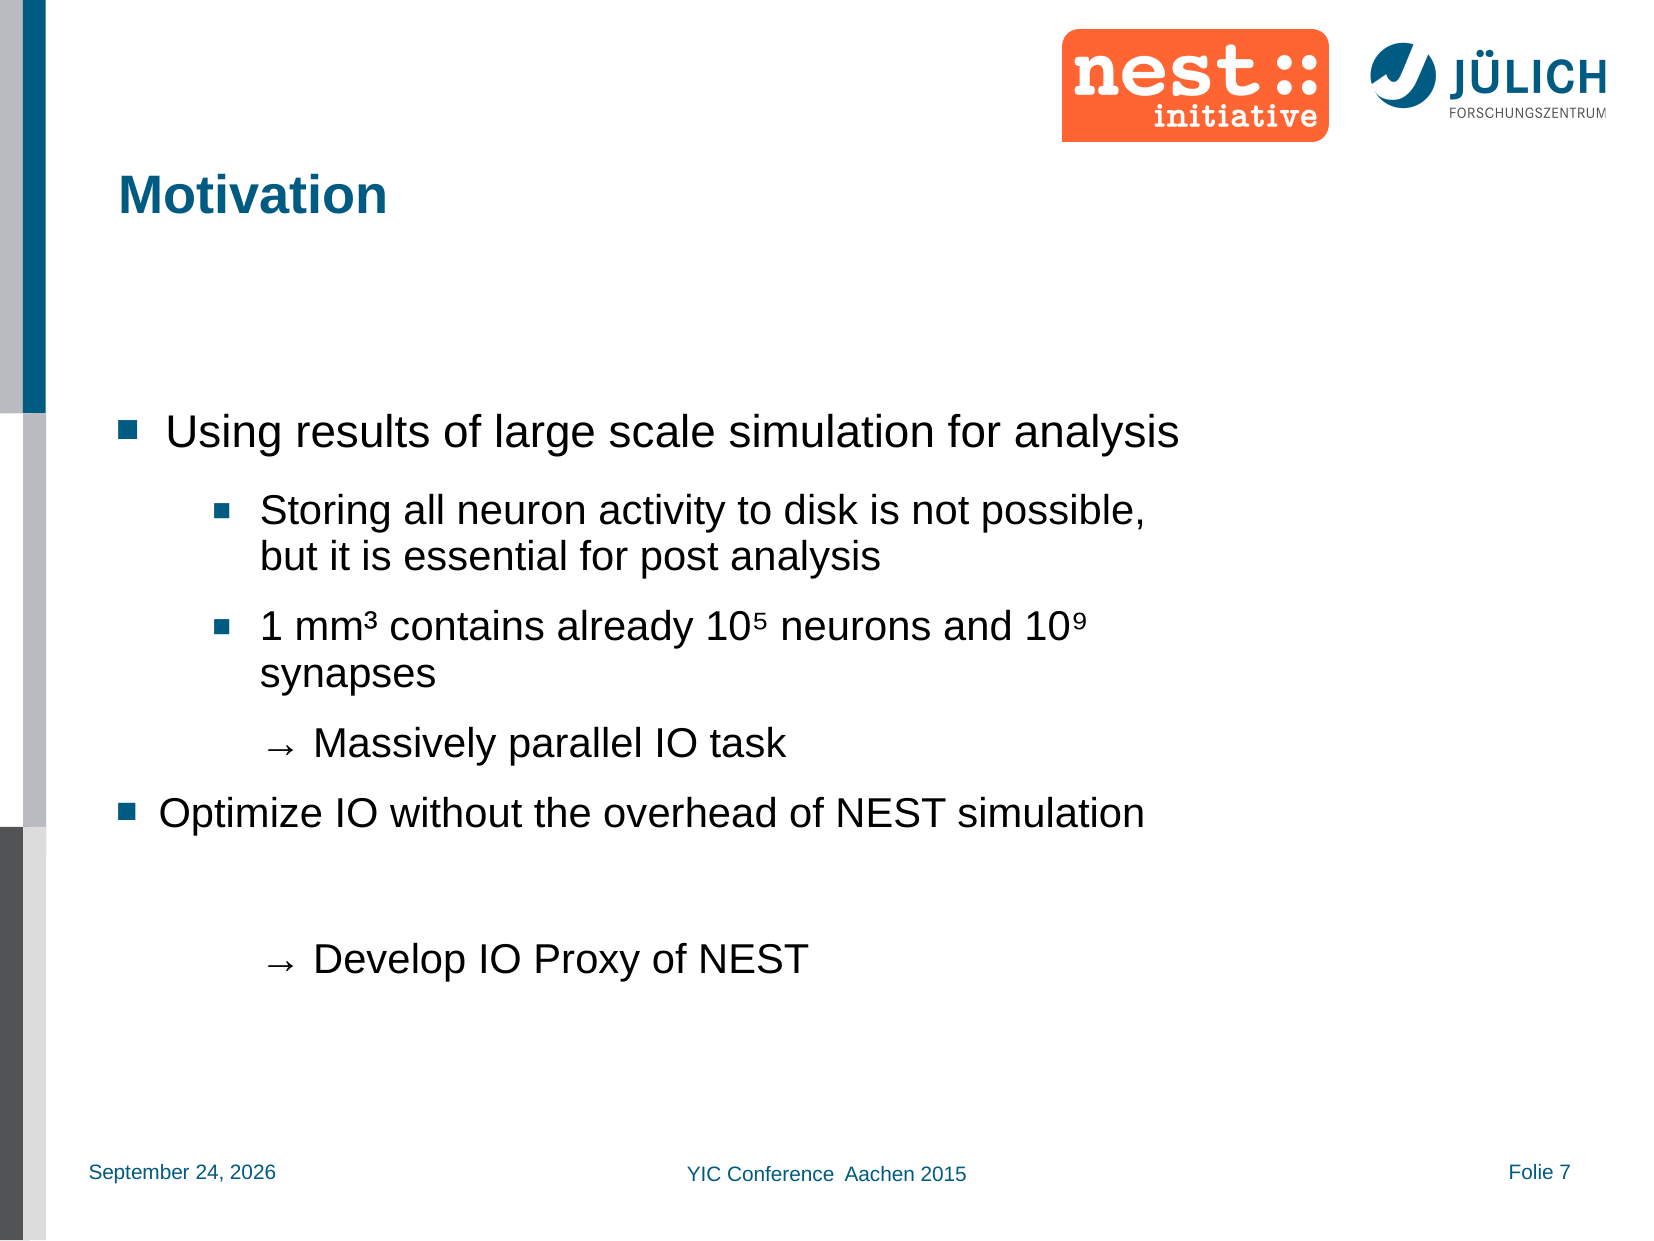

# Motivation
Using results of large scale simulation for analysis
Storing all neuron activity to disk is not possible, but it is essential for post analysis
1 mm³ contains already 10⁵ neurons and 10⁹ synapses
→ Massively parallel IO task
 Optimize IO without the overhead of NEST simulation
→ Develop IO Proxy of NEST
7
YIC Conference Aachen 2015